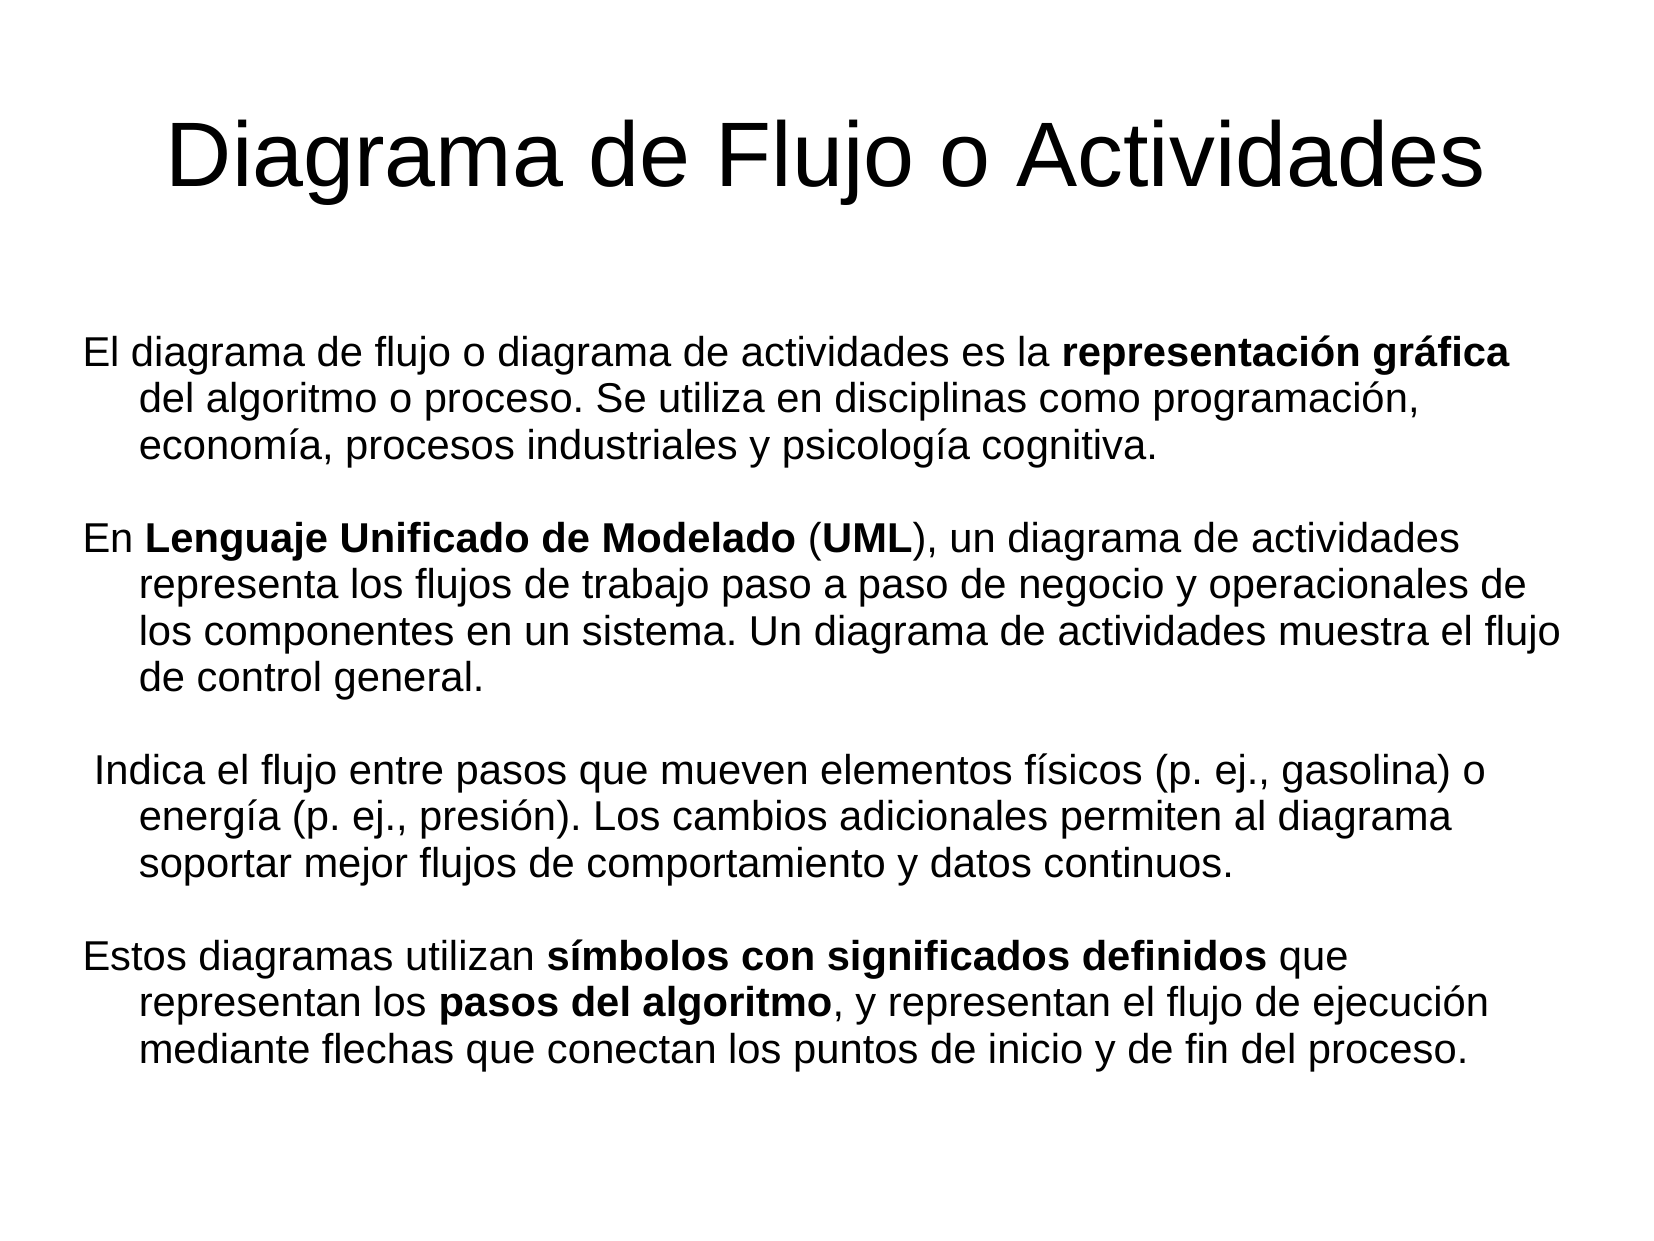

# Diagrama de Flujo o Actividades
El diagrama de flujo o diagrama de actividades es la representación gráfica del algoritmo o proceso. Se utiliza en disciplinas como programación, economía, procesos industriales y psicología cognitiva.
En Lenguaje Unificado de Modelado (UML), un diagrama de actividades representa los flujos de trabajo paso a paso de negocio y operacionales de los componentes en un sistema. Un diagrama de actividades muestra el flujo de control general.
 Indica el flujo entre pasos que mueven elementos físicos (p. ej., gasolina) o energía (p. ej., presión). Los cambios adicionales permiten al diagrama soportar mejor flujos de comportamiento y datos continuos.
Estos diagramas utilizan símbolos con significados definidos que representan los pasos del algoritmo, y representan el flujo de ejecución mediante flechas que conectan los puntos de inicio y de fin del proceso.